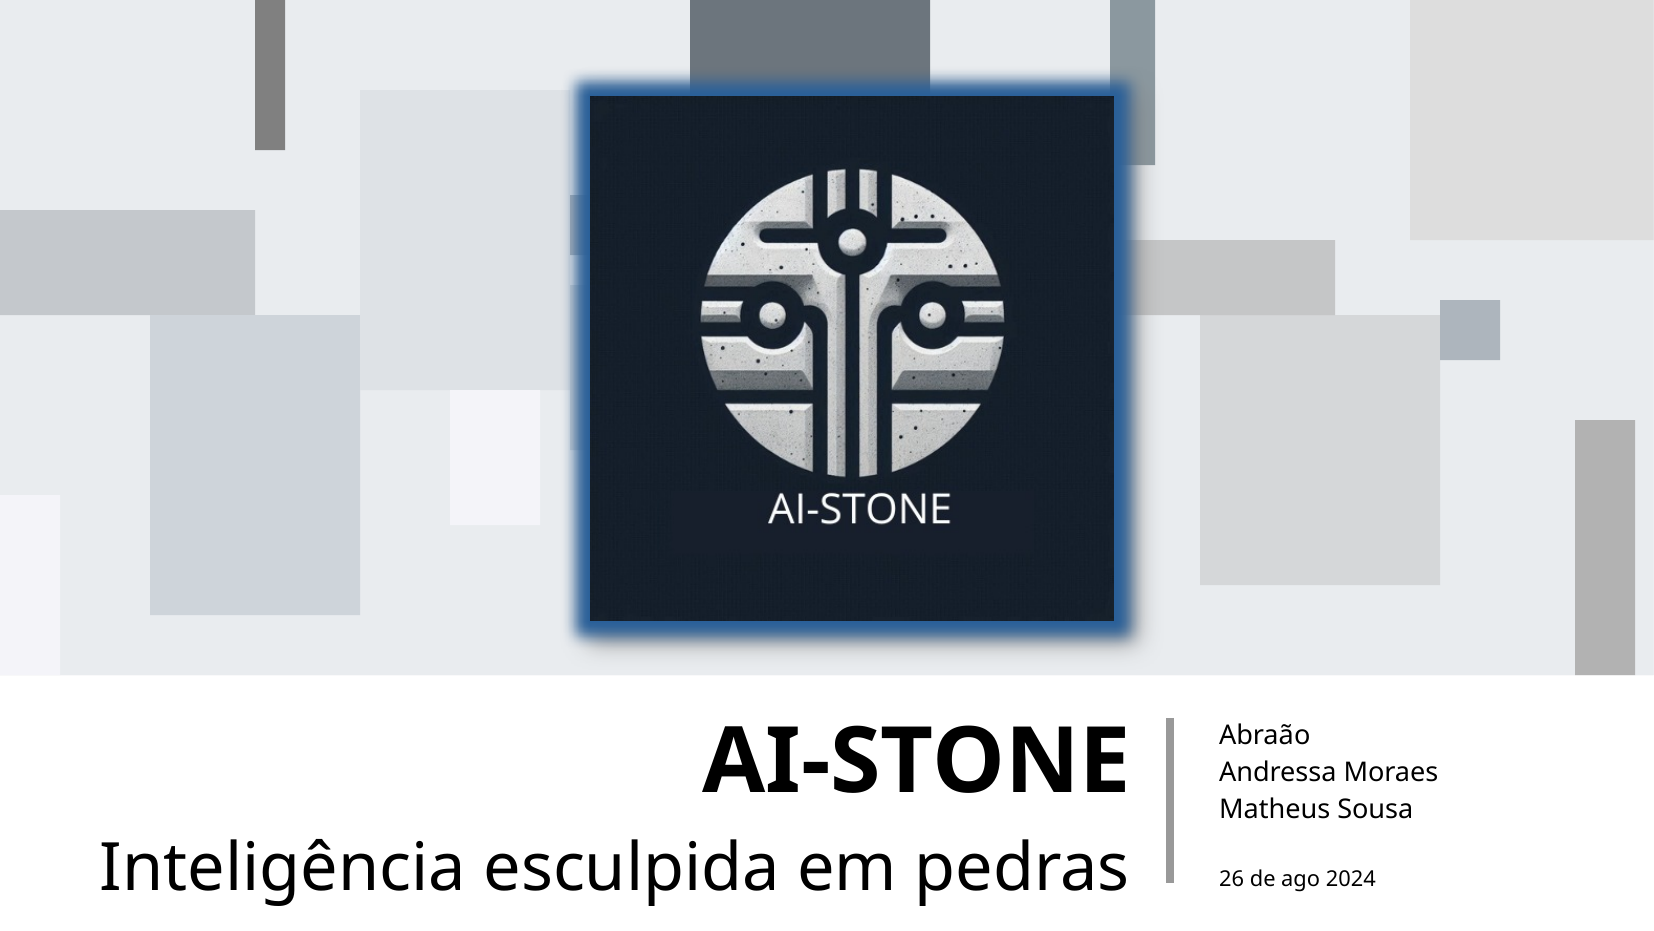

# AI-STONE
Abraão
Andressa Moraes
Matheus Sousa
26 de ago 2024
 Inteligência esculpida em pedras